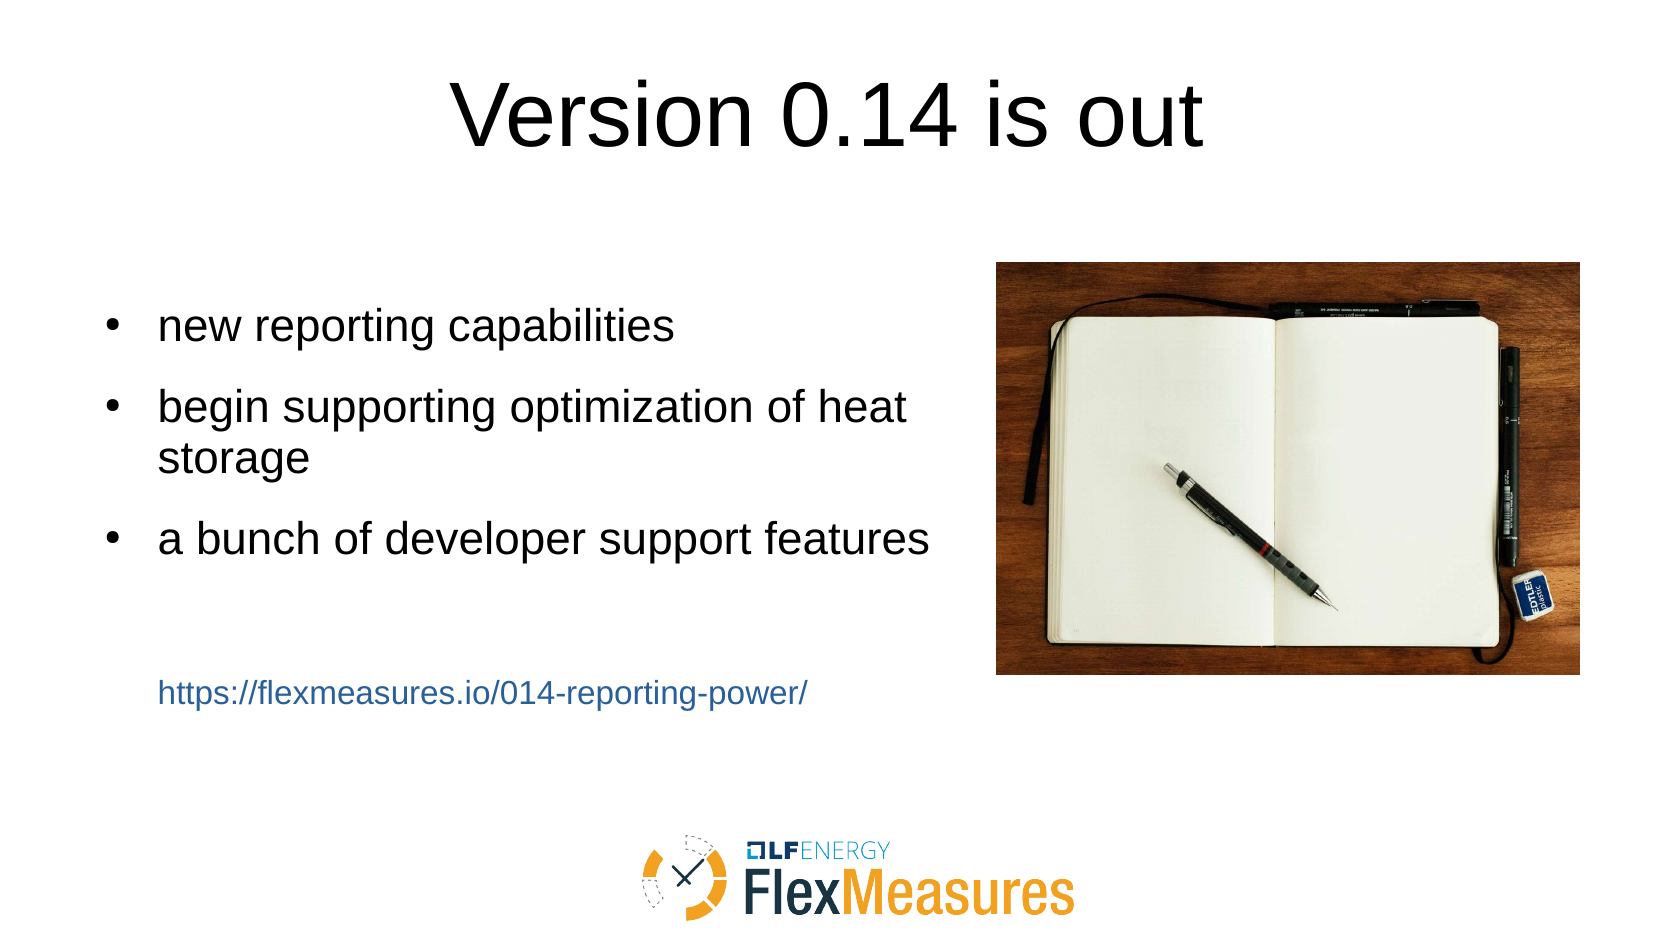

# Version 0.14 is out
new reporting capabilities
begin supporting optimization of heat storage
a bunch of developer support features
https://flexmeasures.io/014-reporting-power/